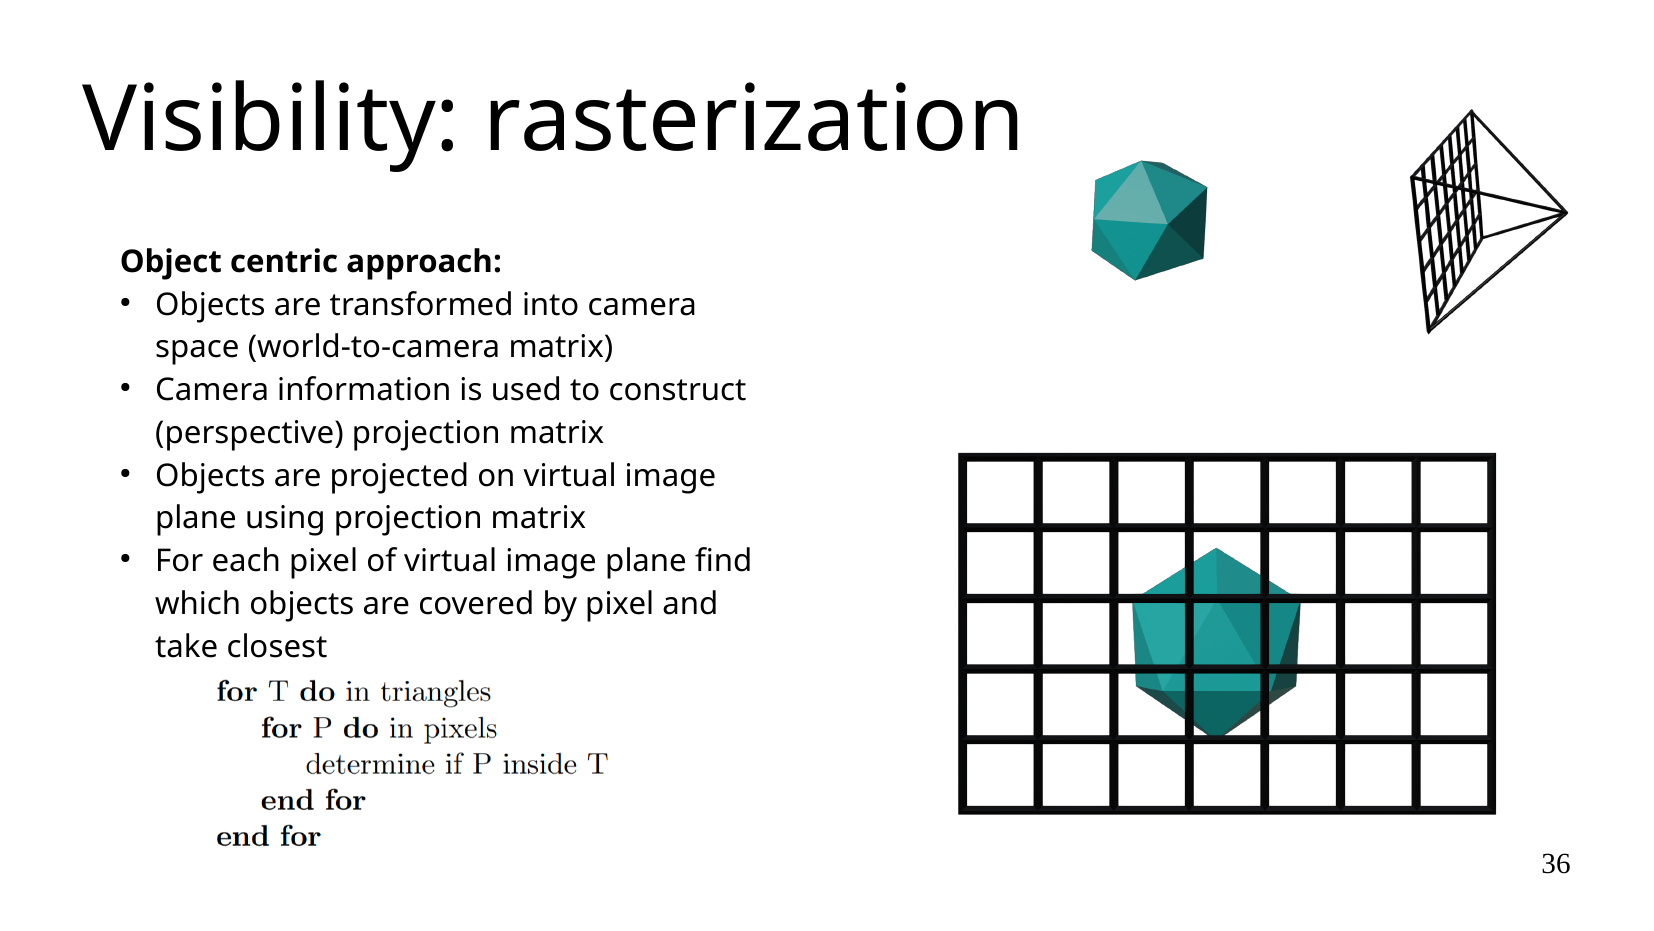

# Visibility: rasterization
Object centric approach:
Objects are transformed into camera space (world-to-camera matrix)
Camera information is used to construct (perspective) projection matrix
Objects are projected on virtual image plane using projection matrix
For each pixel of virtual image plane find which objects are covered by pixel and take closest
36